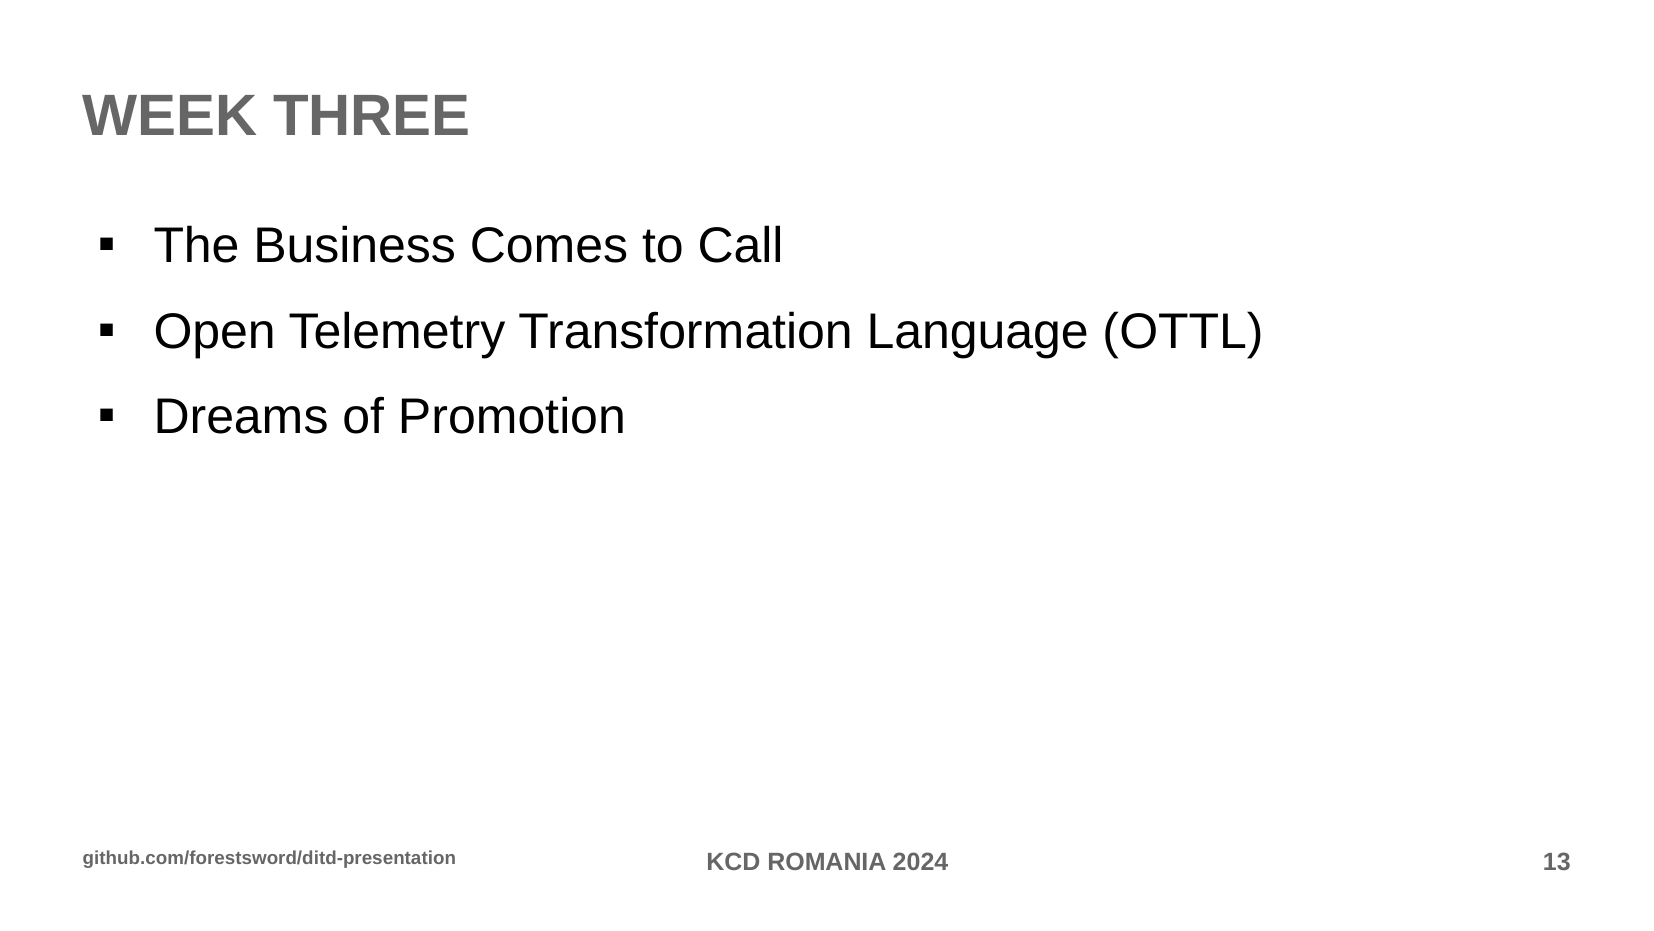

# WEEK THREE
The Business Comes to Call
Open Telemetry Transformation Language (OTTL)
Dreams of Promotion
github.com/forestsword/ditd-presentation
KCD ROMANIA 2024
13